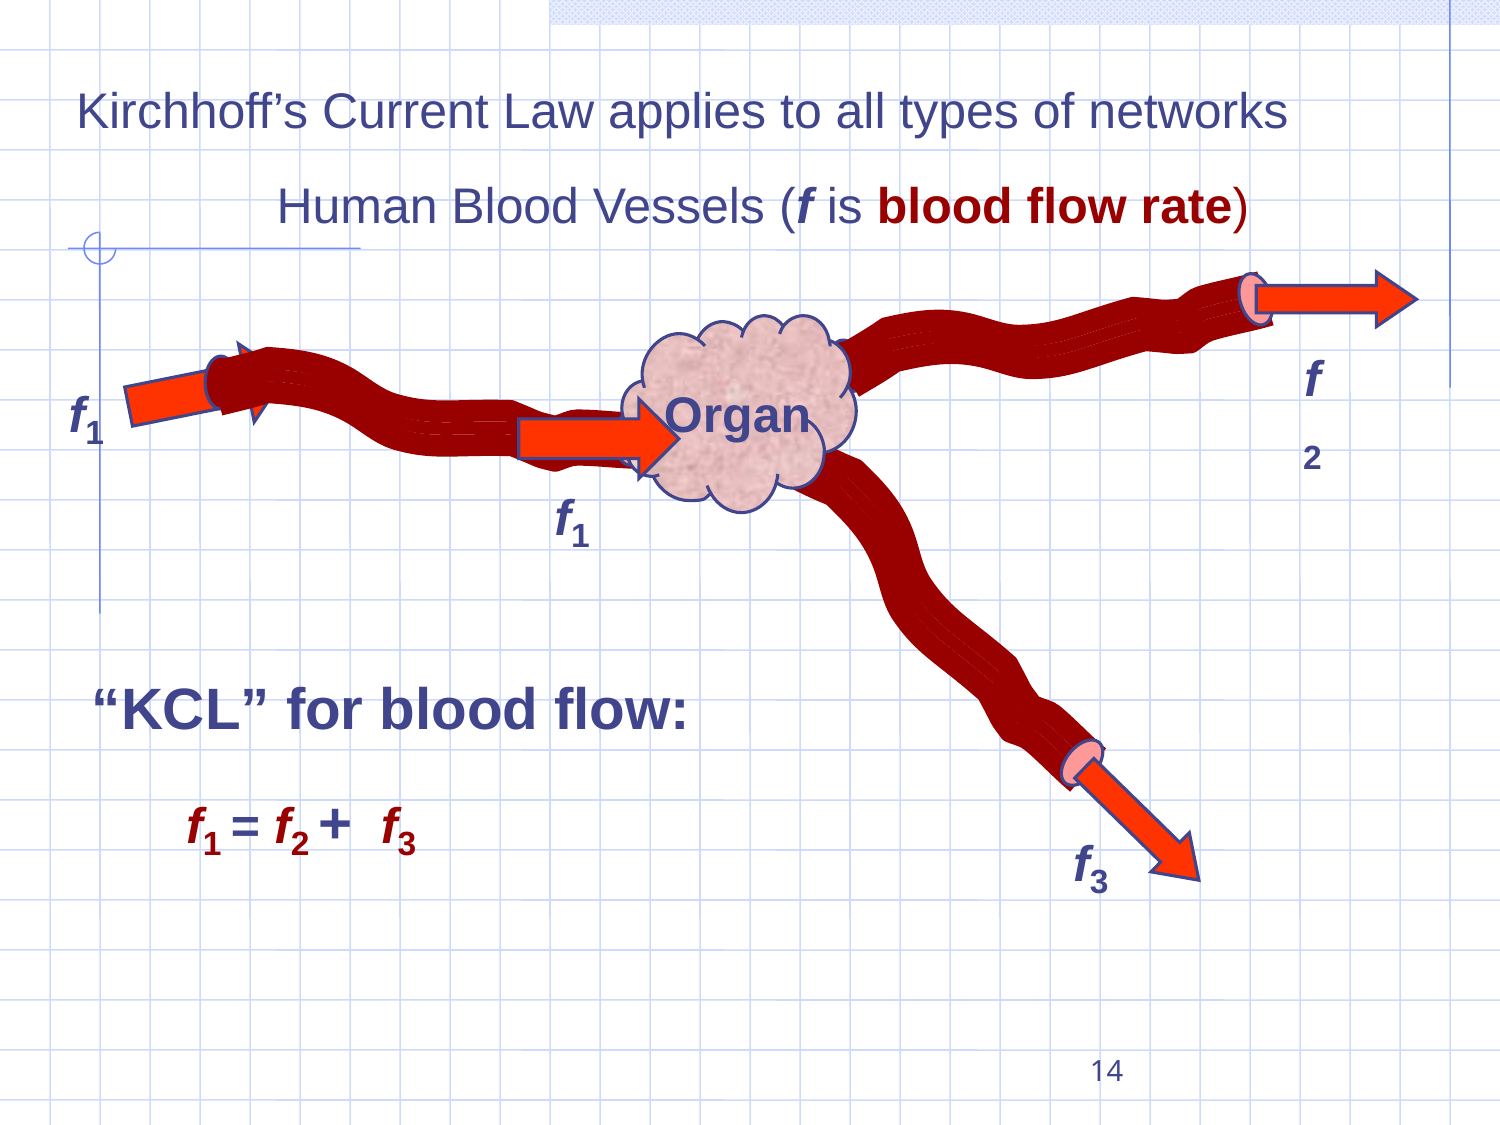

Kirchhoff’s Current Law applies to all types of networks
Human Blood Vessels (f is blood flow rate)
Organ
f2
f1
f1
“KCL” for blood flow:
f1 = f2 + f3
f3